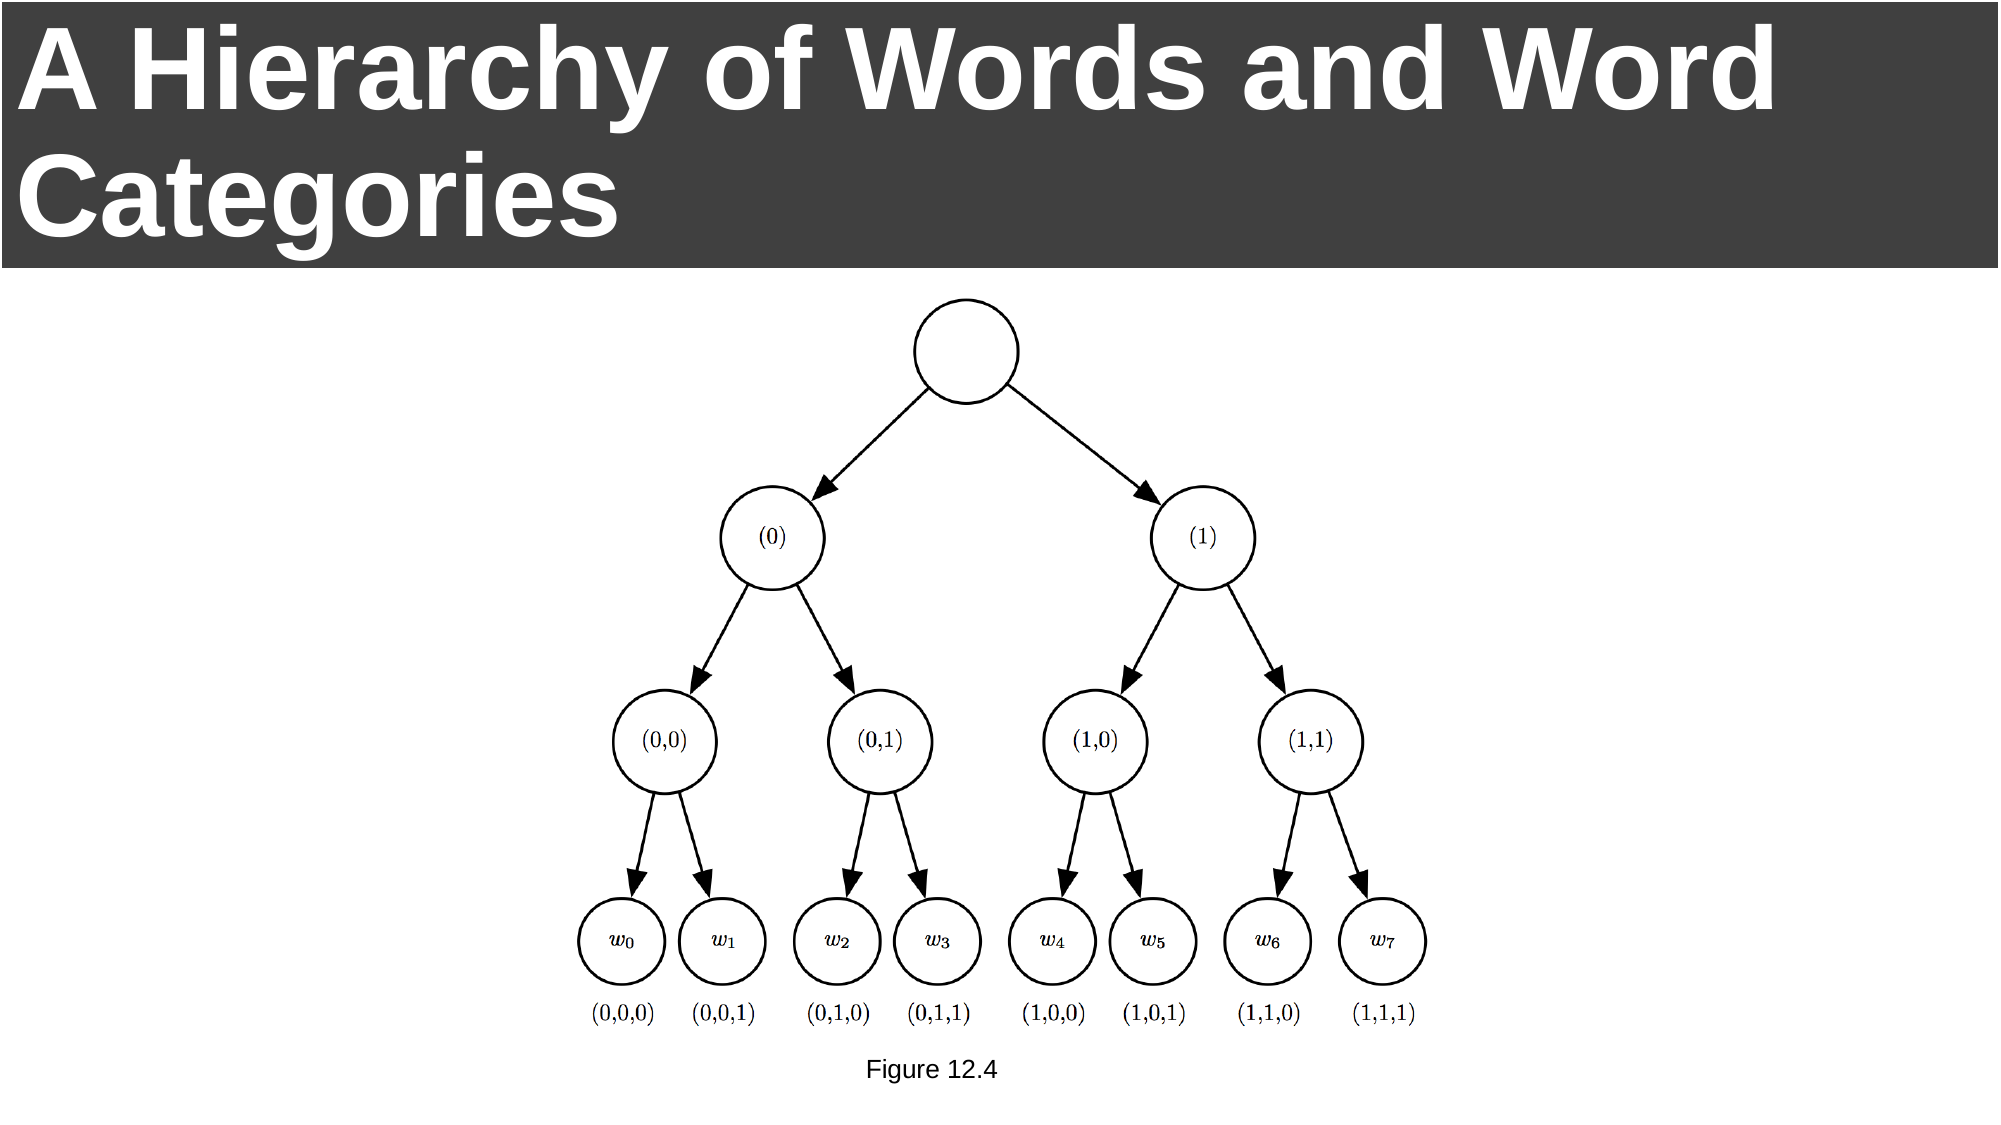

# A Hierarchy of Words and Word Categories
Figure 12.4